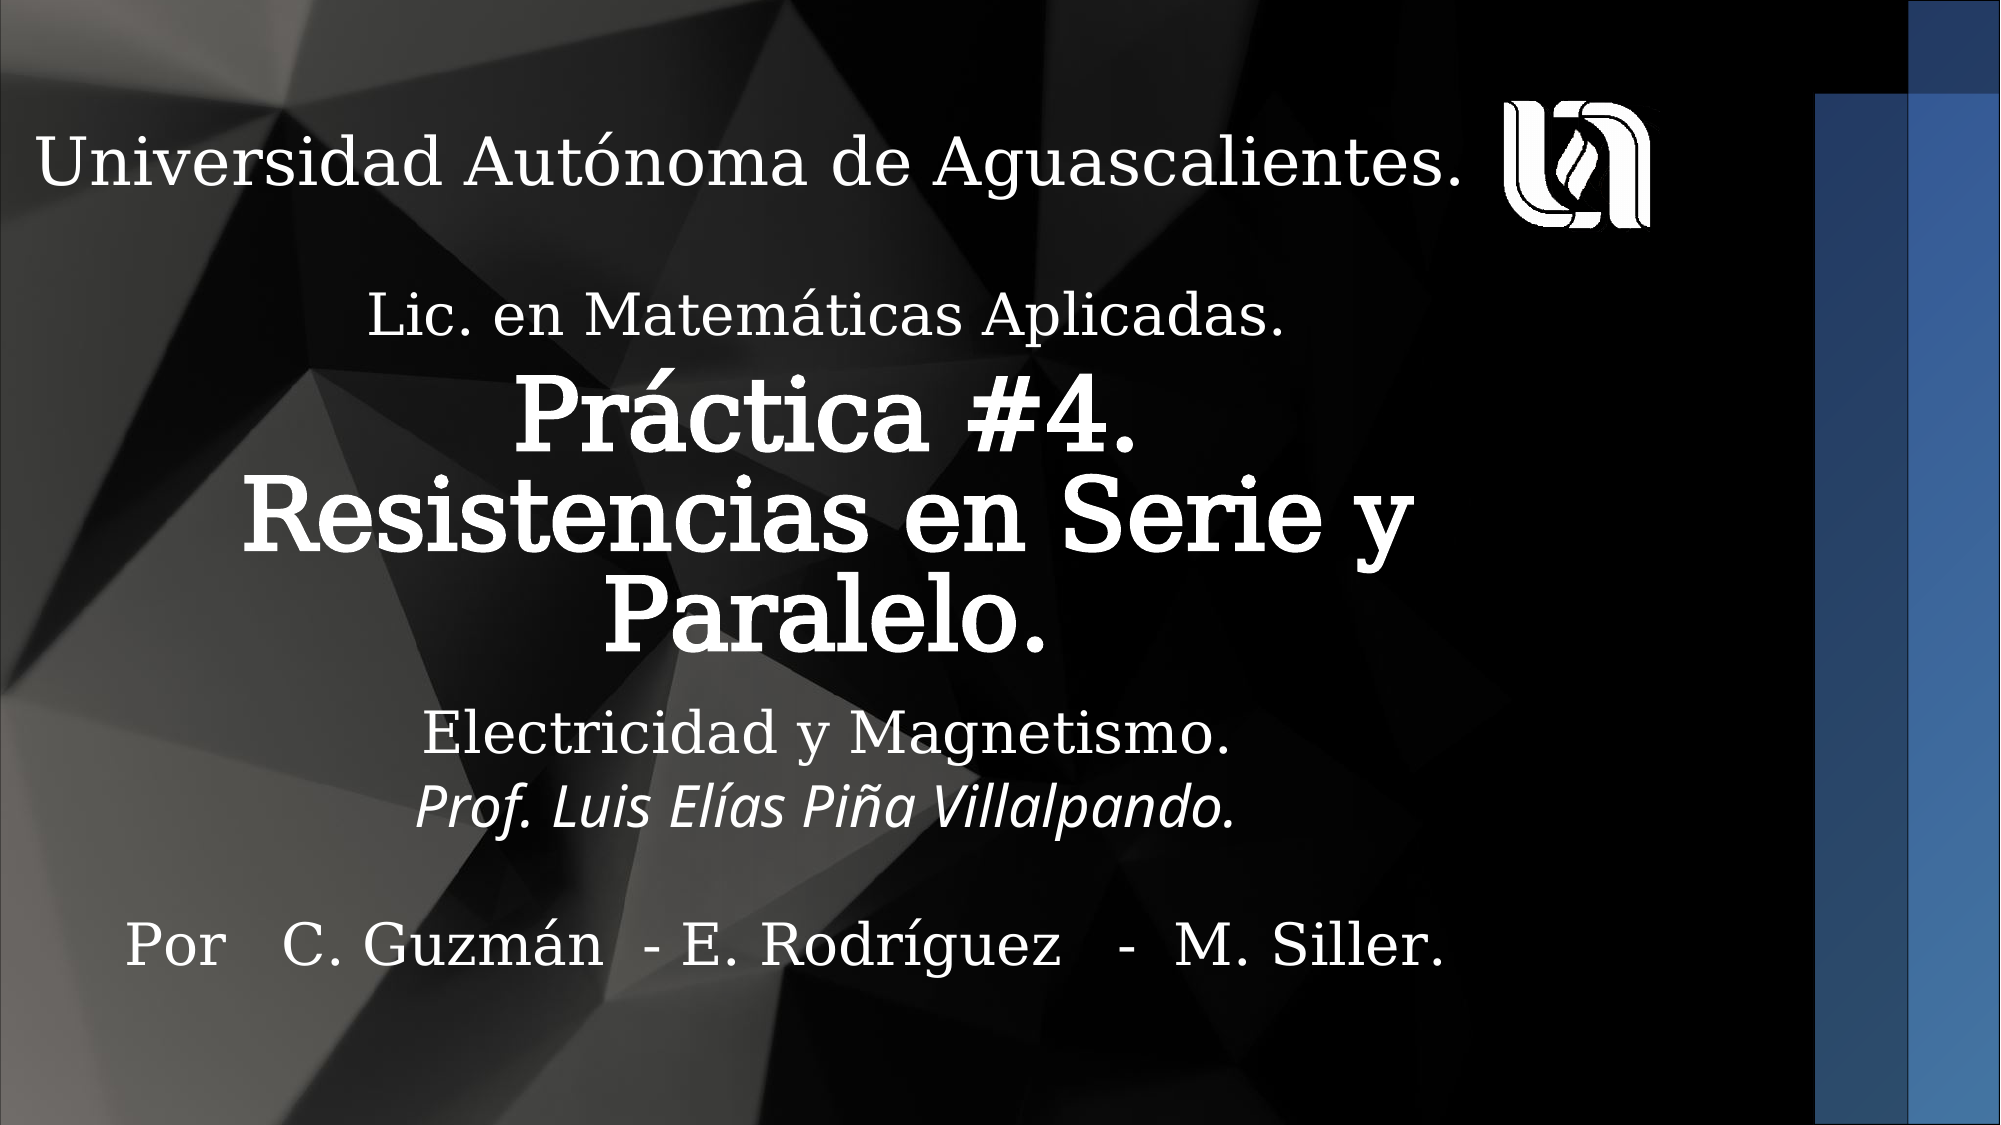

Universidad Autónoma de Aguascalientes.
Lic. en Matemáticas Aplicadas.
# Práctica #4. Resistencias en Serie y Paralelo.
Electricidad y Magnetismo.
Prof. Luis Elías Piña Villalpando.
Por C. Guzmán - E. Rodríguez - M. Siller.